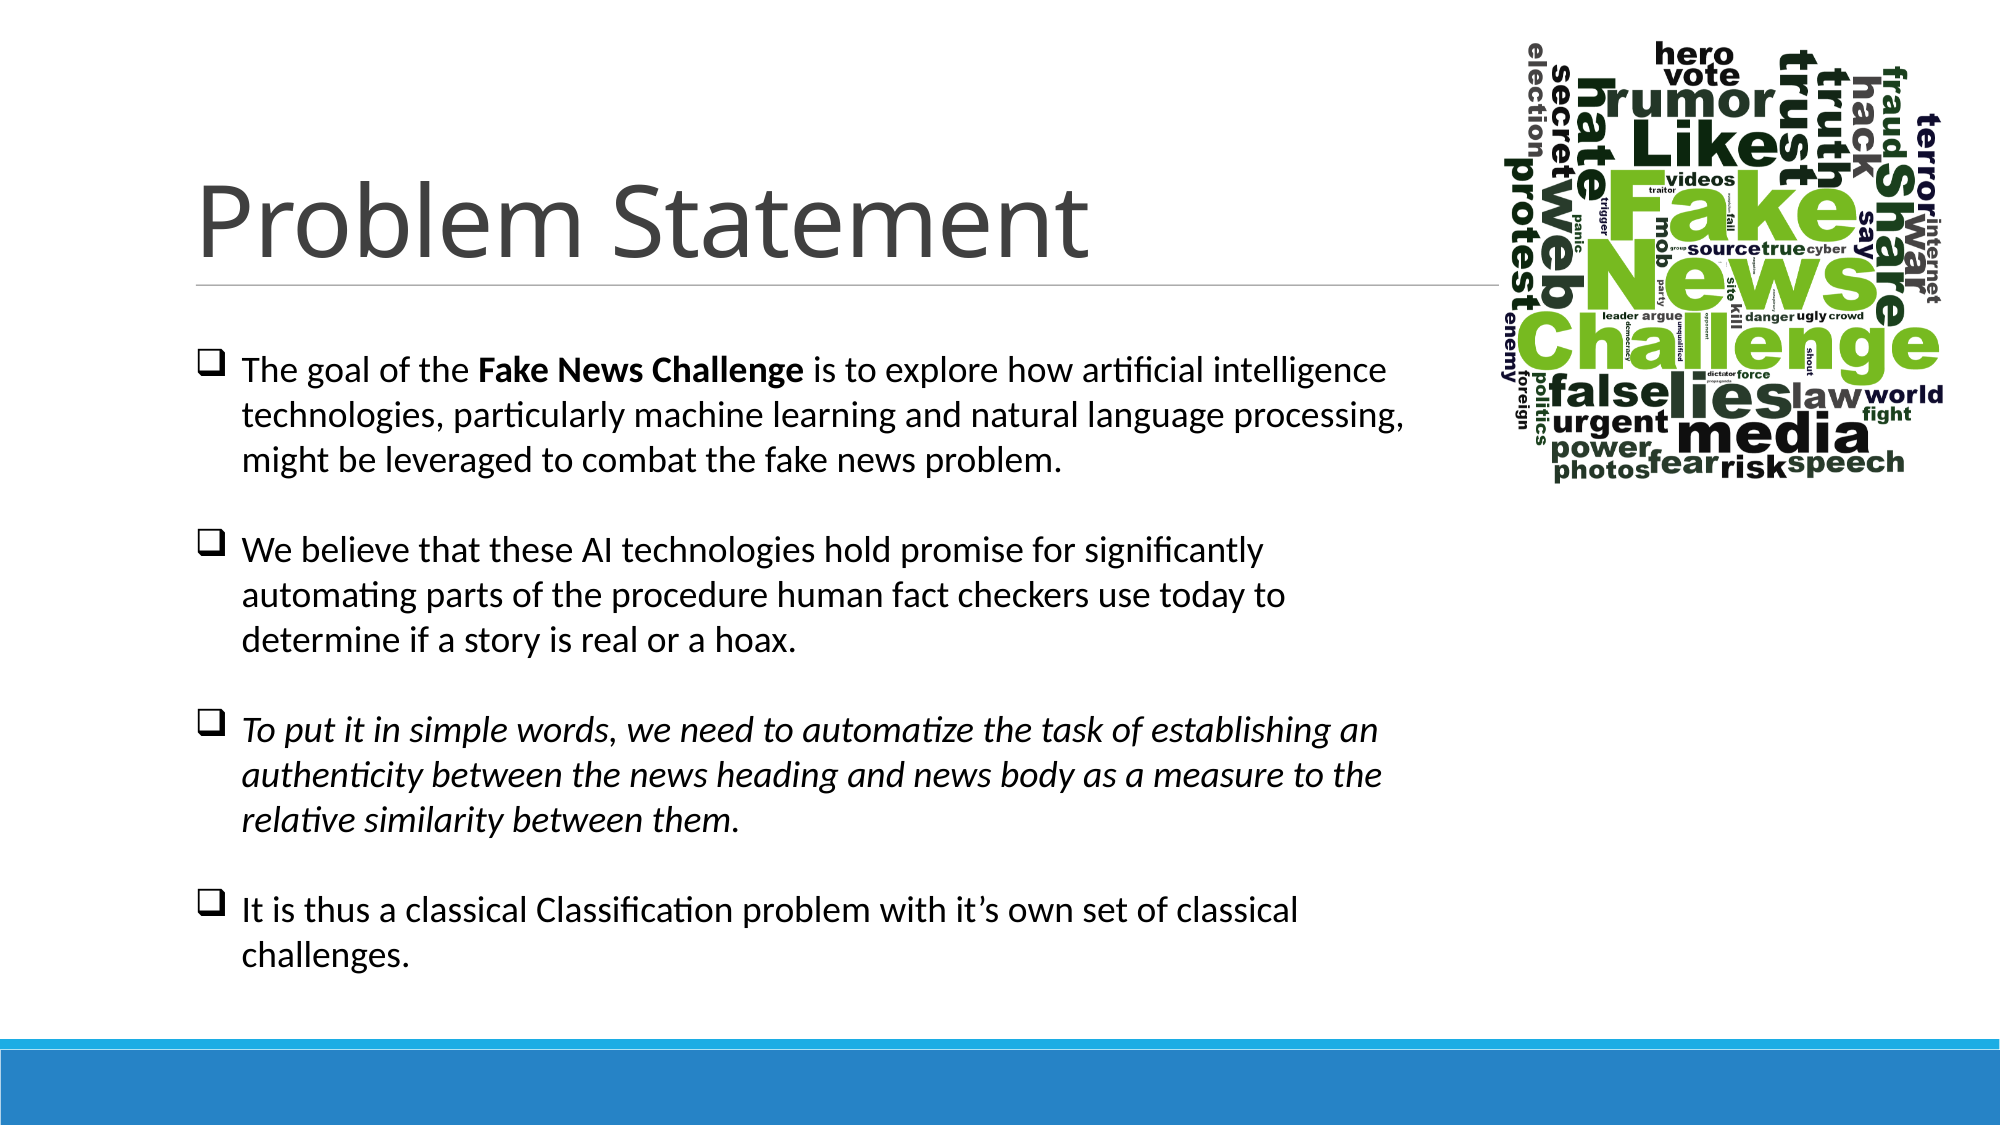

Problem Statement
The goal of the Fake News Challenge is to explore how artificial intelligence technologies, particularly machine learning and natural language processing, might be leveraged to combat the fake news problem.
We believe that these AI technologies hold promise for significantly automating parts of the procedure human fact checkers use today to determine if a story is real or a hoax.
To put it in simple words, we need to automatize the task of establishing an authenticity between the news heading and news body as a measure to the relative similarity between them.
It is thus a classical Classification problem with it’s own set of classical challenges.